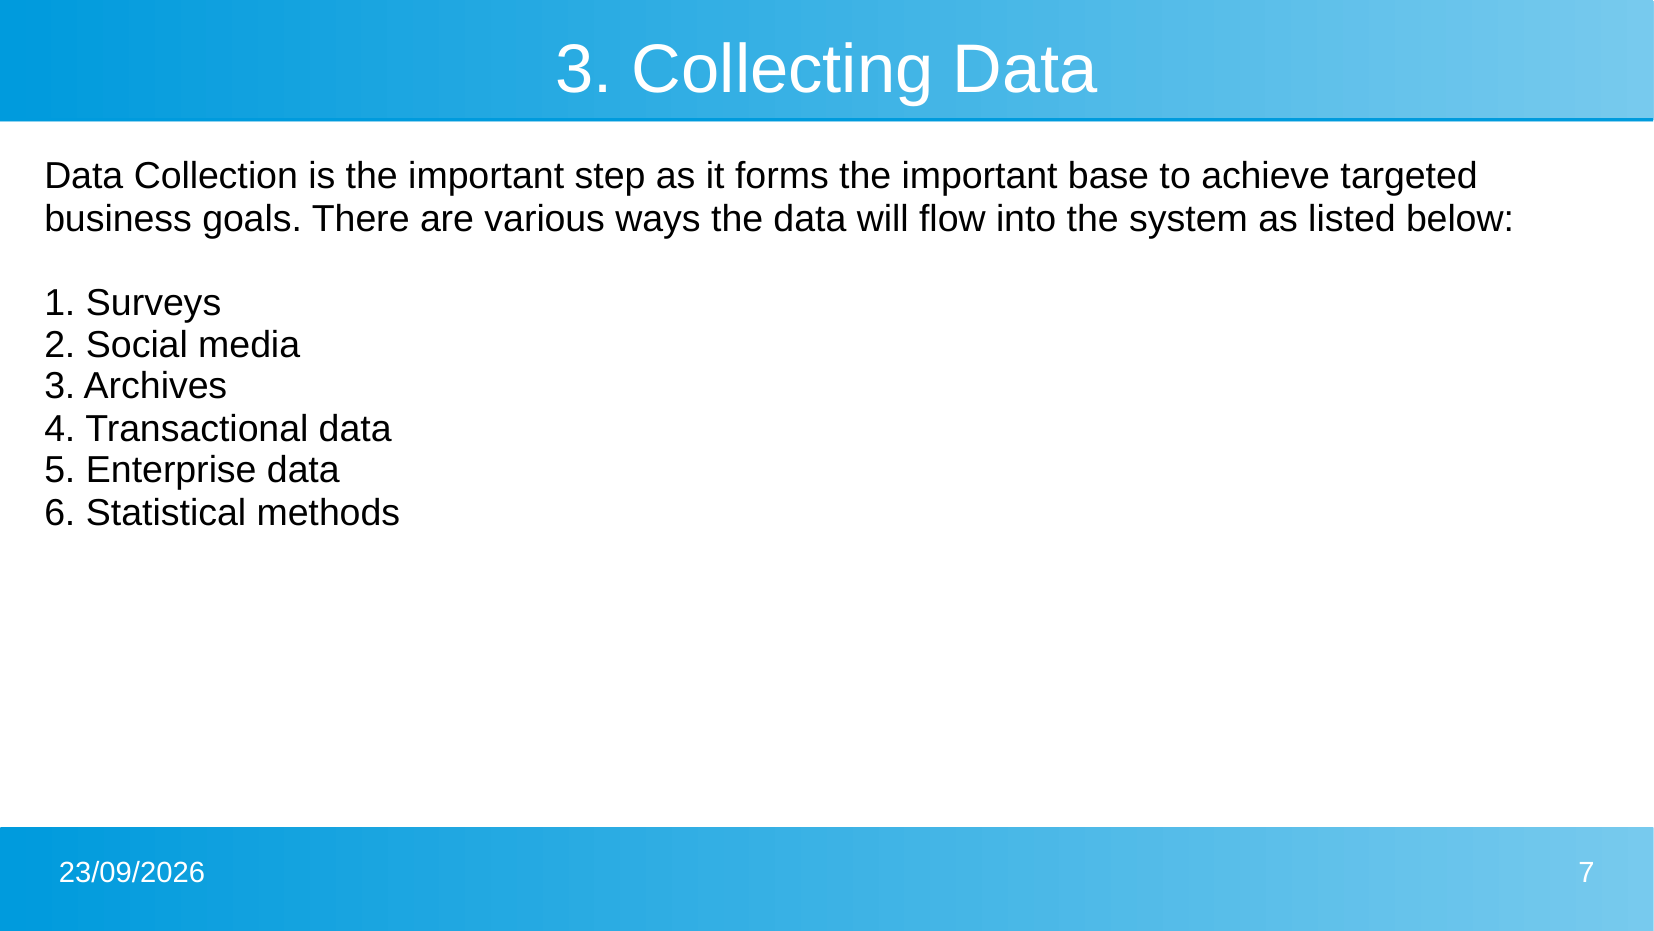

# 3. Collecting Data
Data Collection is the important step as it forms the important base to achieve targeted business goals. There are various ways the data will flow into the system as listed below:
1. Surveys
2. Social media
3. Archives
4. Transactional data
5. Enterprise data
6. Statistical methods
7